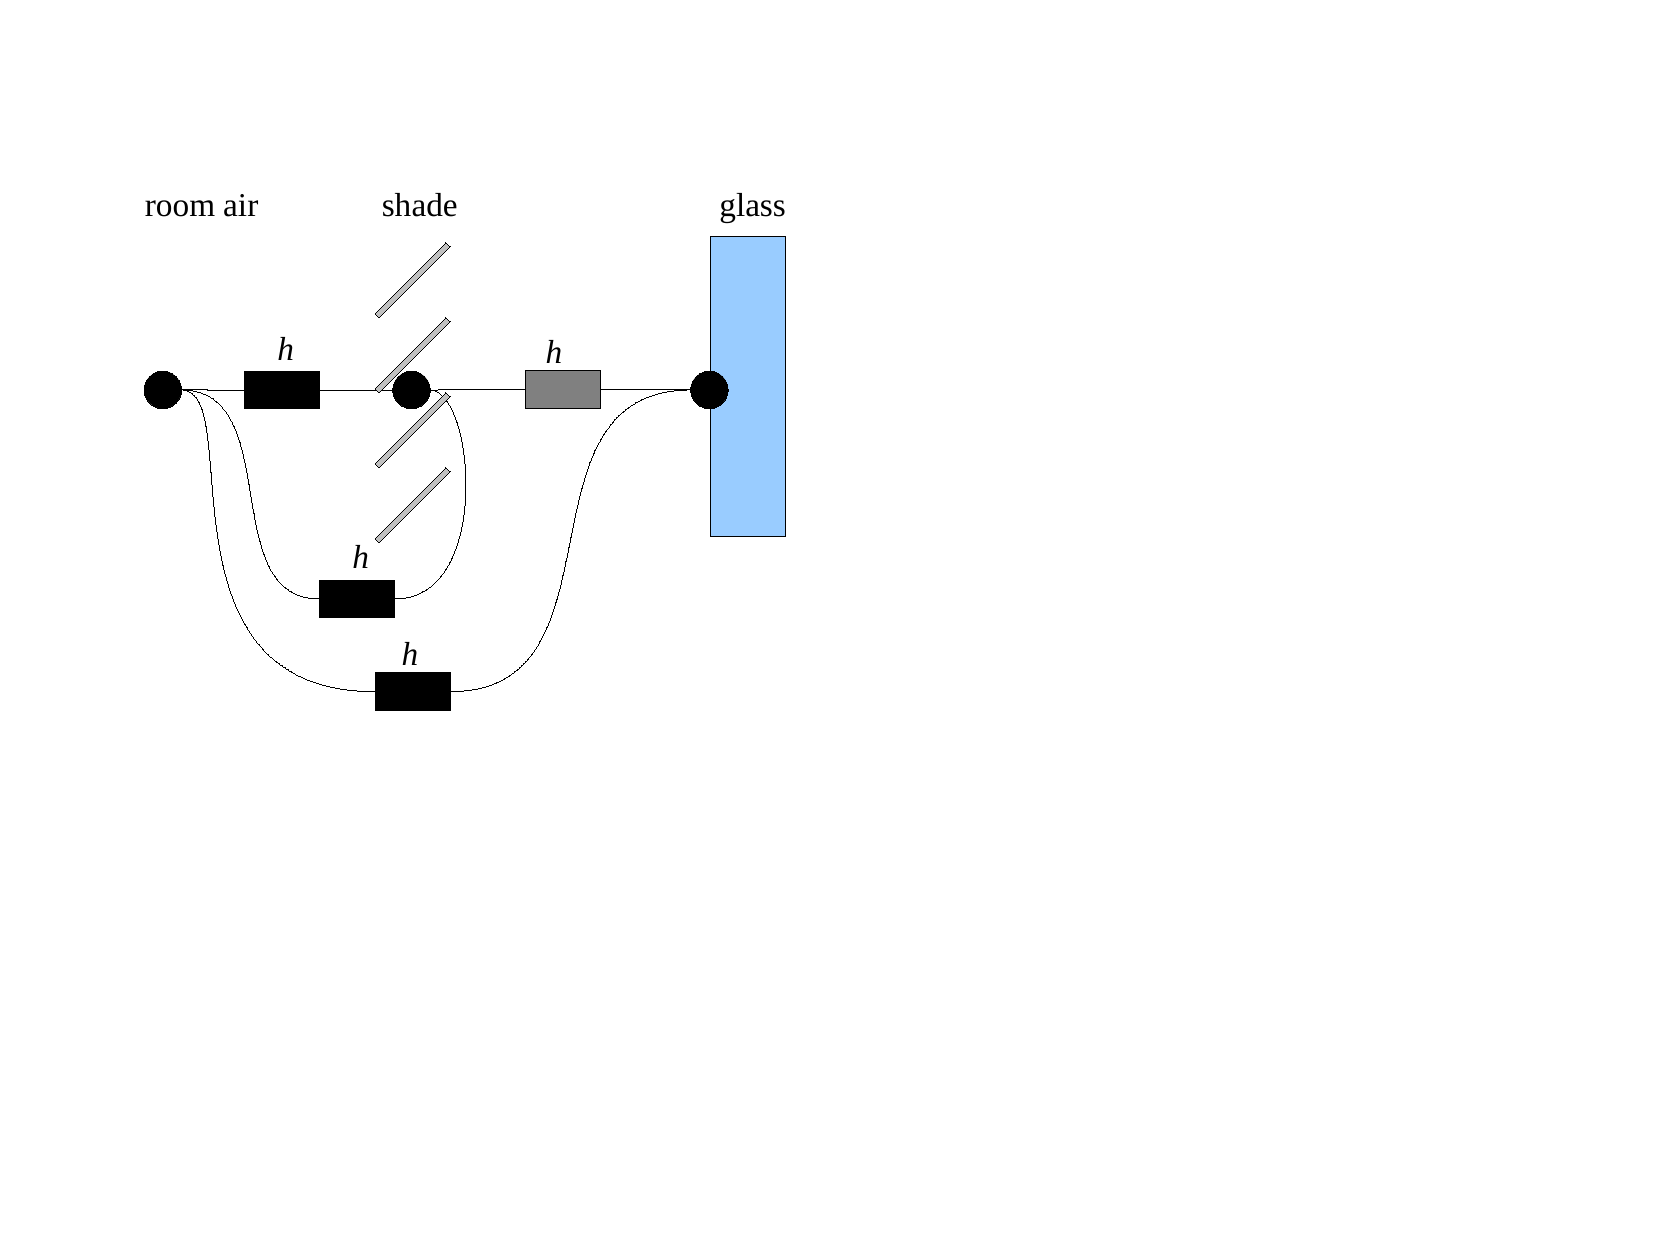

room air
shade
glass
h
h
h
h